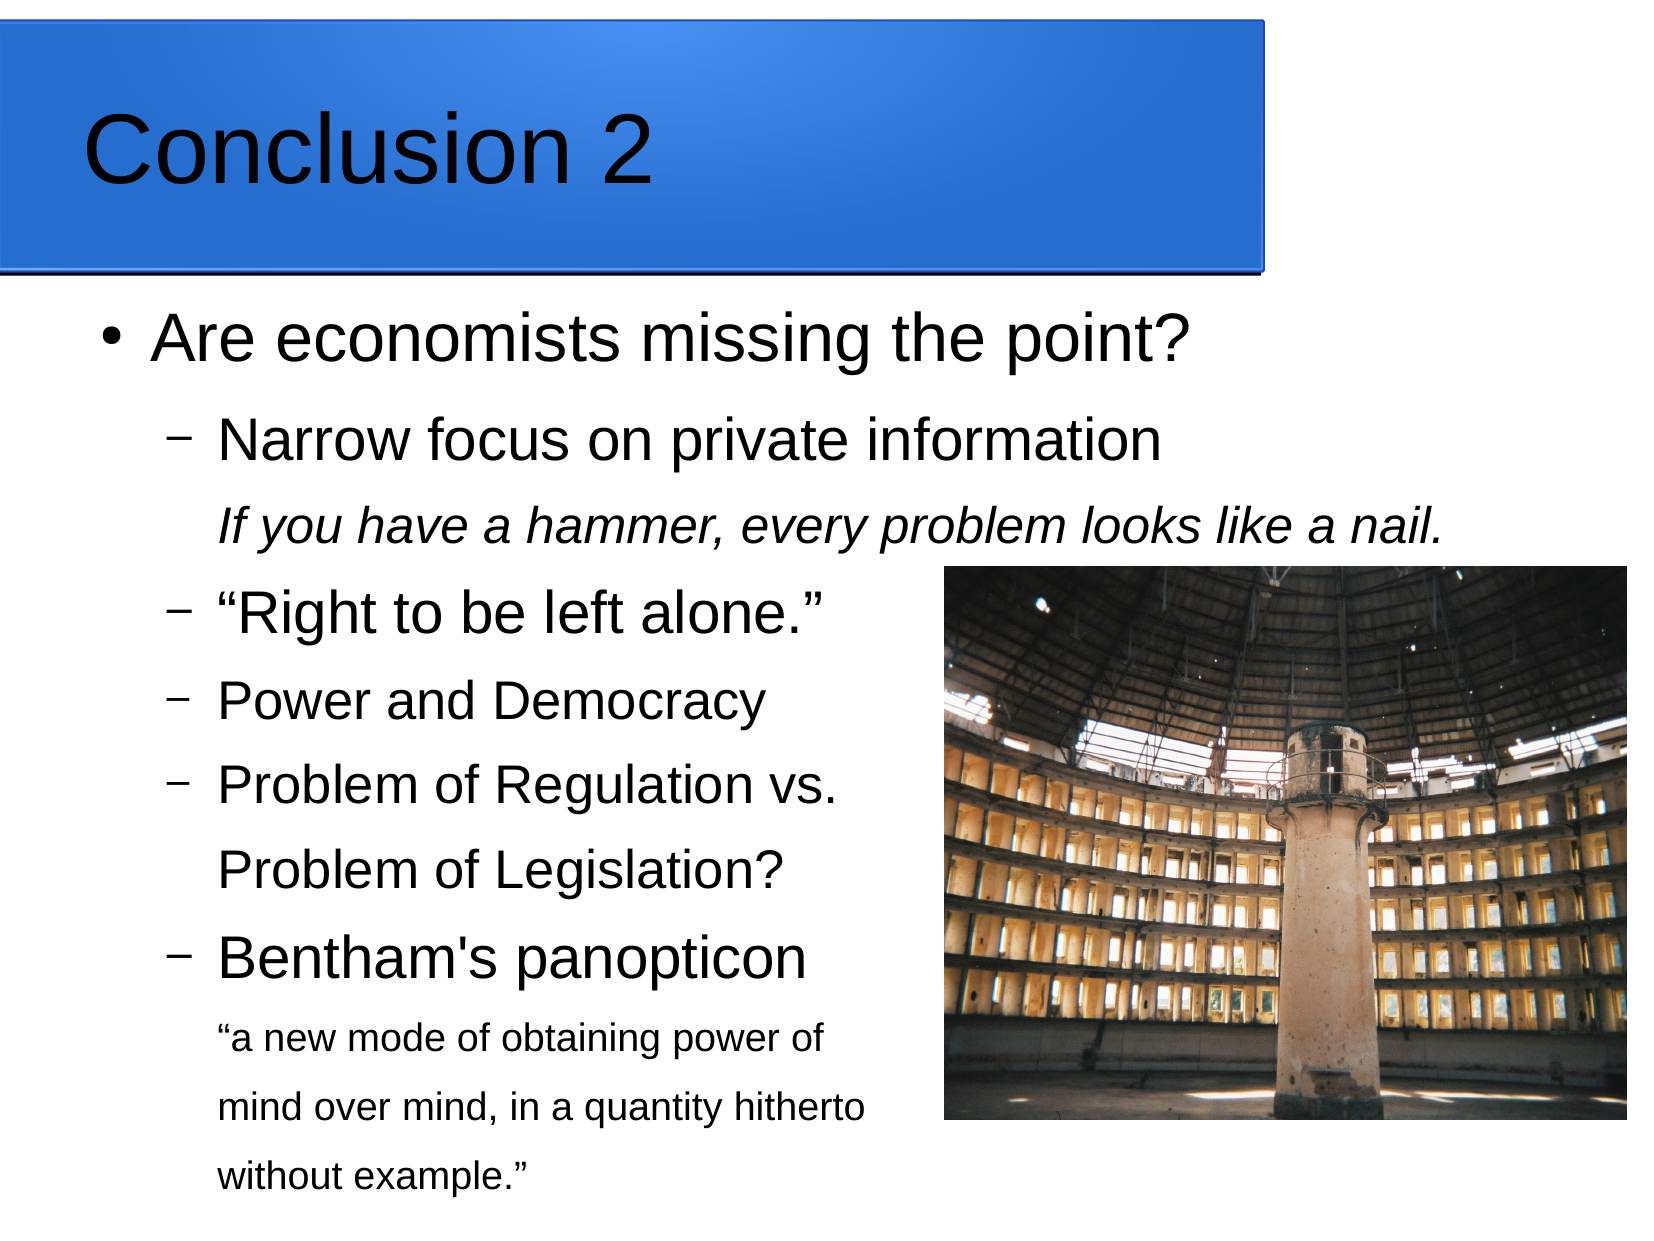

# Conclusion 2
Are economists missing the point?
Narrow focus on private information
If you have a hammer, every problem looks like a nail.
“Right to be left alone.”
Power and Democracy
Problem of Regulation vs.
Problem of Legislation?
Bentham's panopticon
“a new mode of obtaining power of
mind over mind, in a quantity hitherto
without example.”